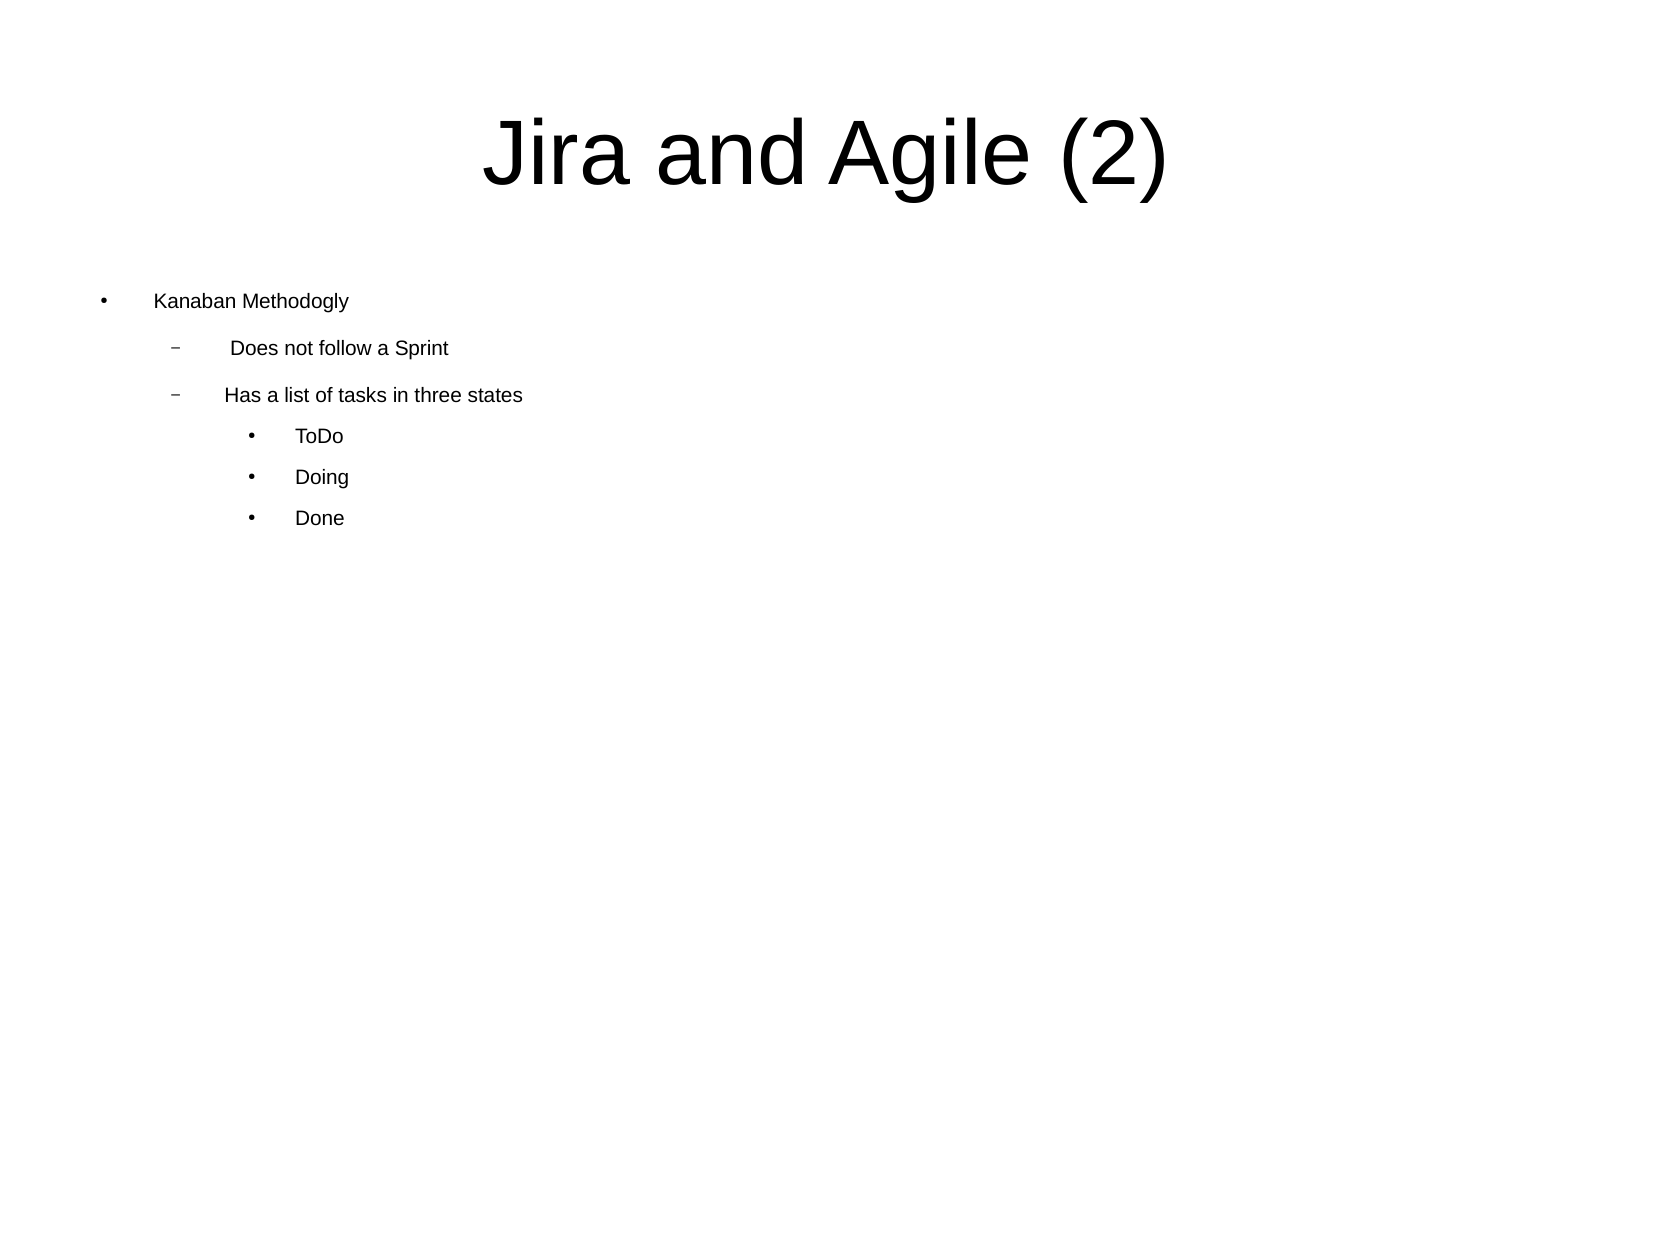

# Jira and Agile (2)
Kanaban Methodogly
 Does not follow a Sprint
Has a list of tasks in three states
ToDo
Doing
Done